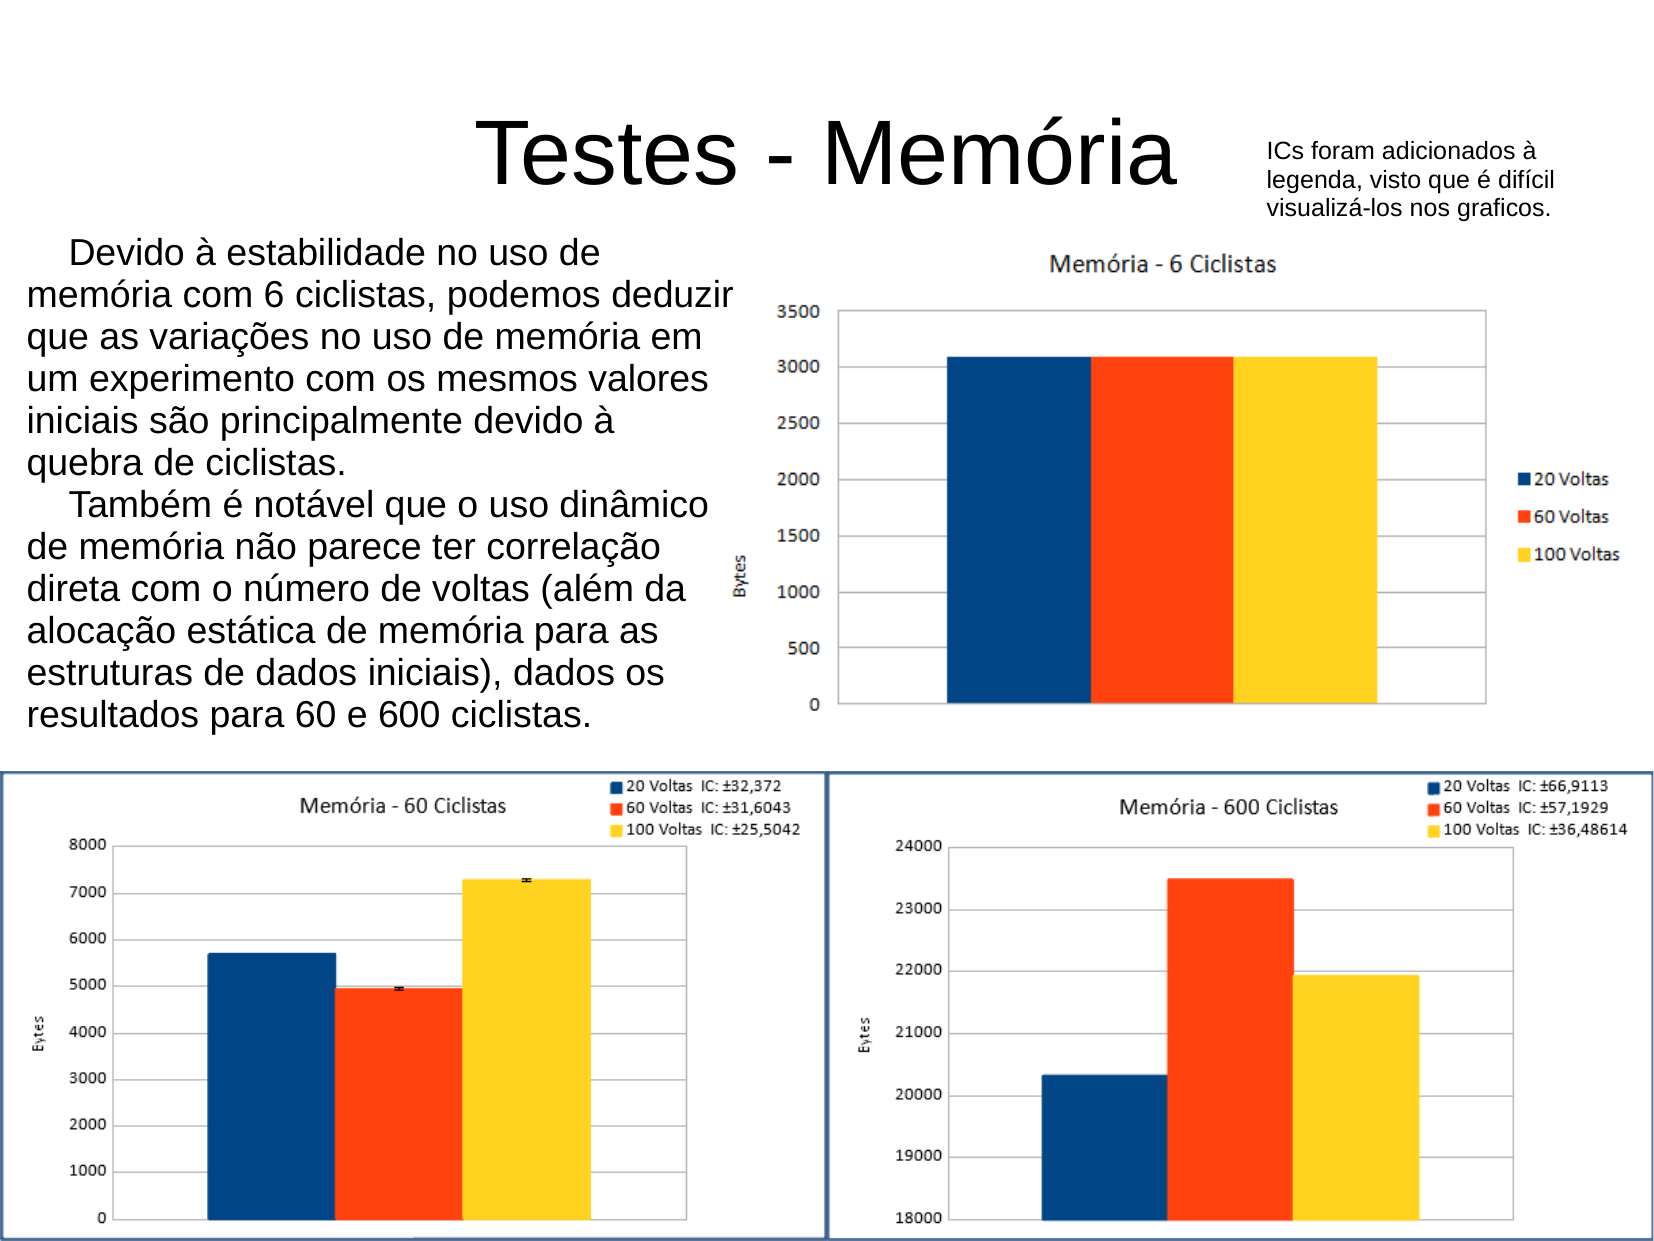

# Testes - Memória
ICs foram adicionados à legenda, visto que é difícil visualizá-los nos graficos.
 Devido à estabilidade no uso de memória com 6 ciclistas, podemos deduzir que as variações no uso de memória em um experimento com os mesmos valores iniciais são principalmente devido à quebra de ciclistas.
 Também é notável que o uso dinâmico de memória não parece ter correlação direta com o número de voltas (além da alocação estática de memória para as estruturas de dados iniciais), dados os resultados para 60 e 600 ciclistas.